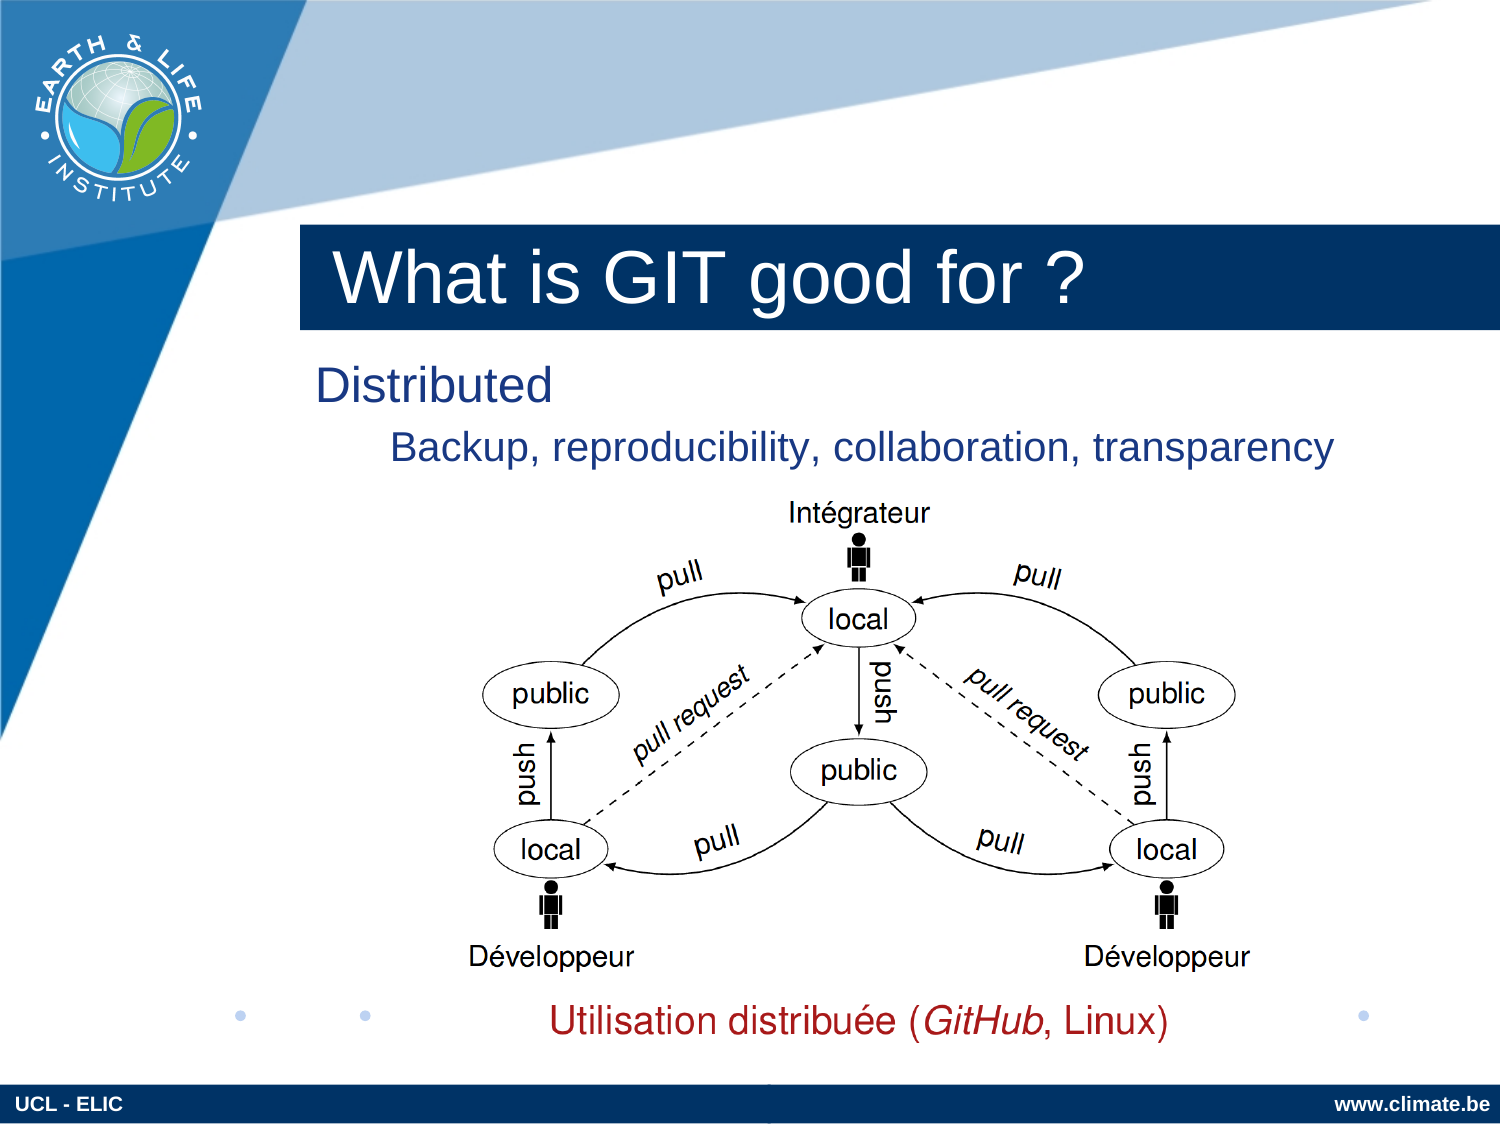

# What is GIT good for ?
Distributed
Backup, reproducibility, collaboration, transparency